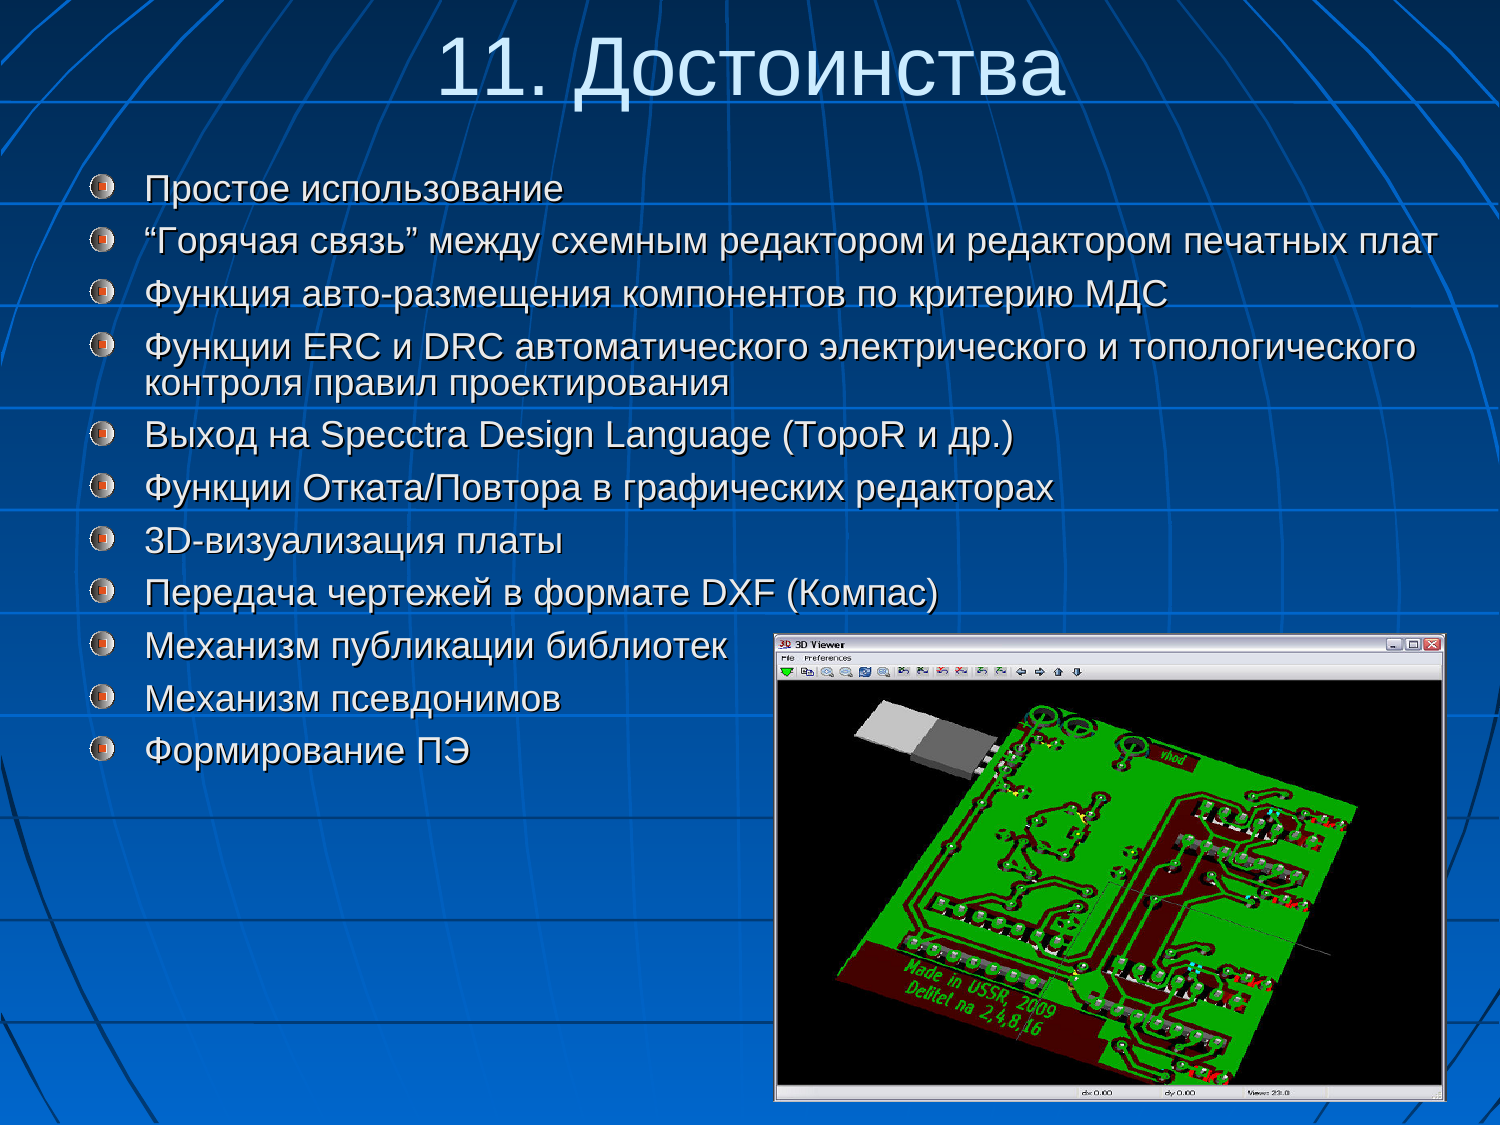

11. Достоинства
Простое использование
“Горячая связь” между схемным редактором и редактором печатных плат
Функция авто-размещения компонентов по критерию МДС
Функции ERC и DRC автоматического электрического и топологического контроля правил проектирования
Выход на Specctra Design Language (TopoR и др.)
Функции Отката/Повтора в графических редакторах
3D-визуализация платы
Передача чертежей в формате DXF (Компас)
Механизм публикации библиотек
Механизм псевдонимов
Формирование ПЭ